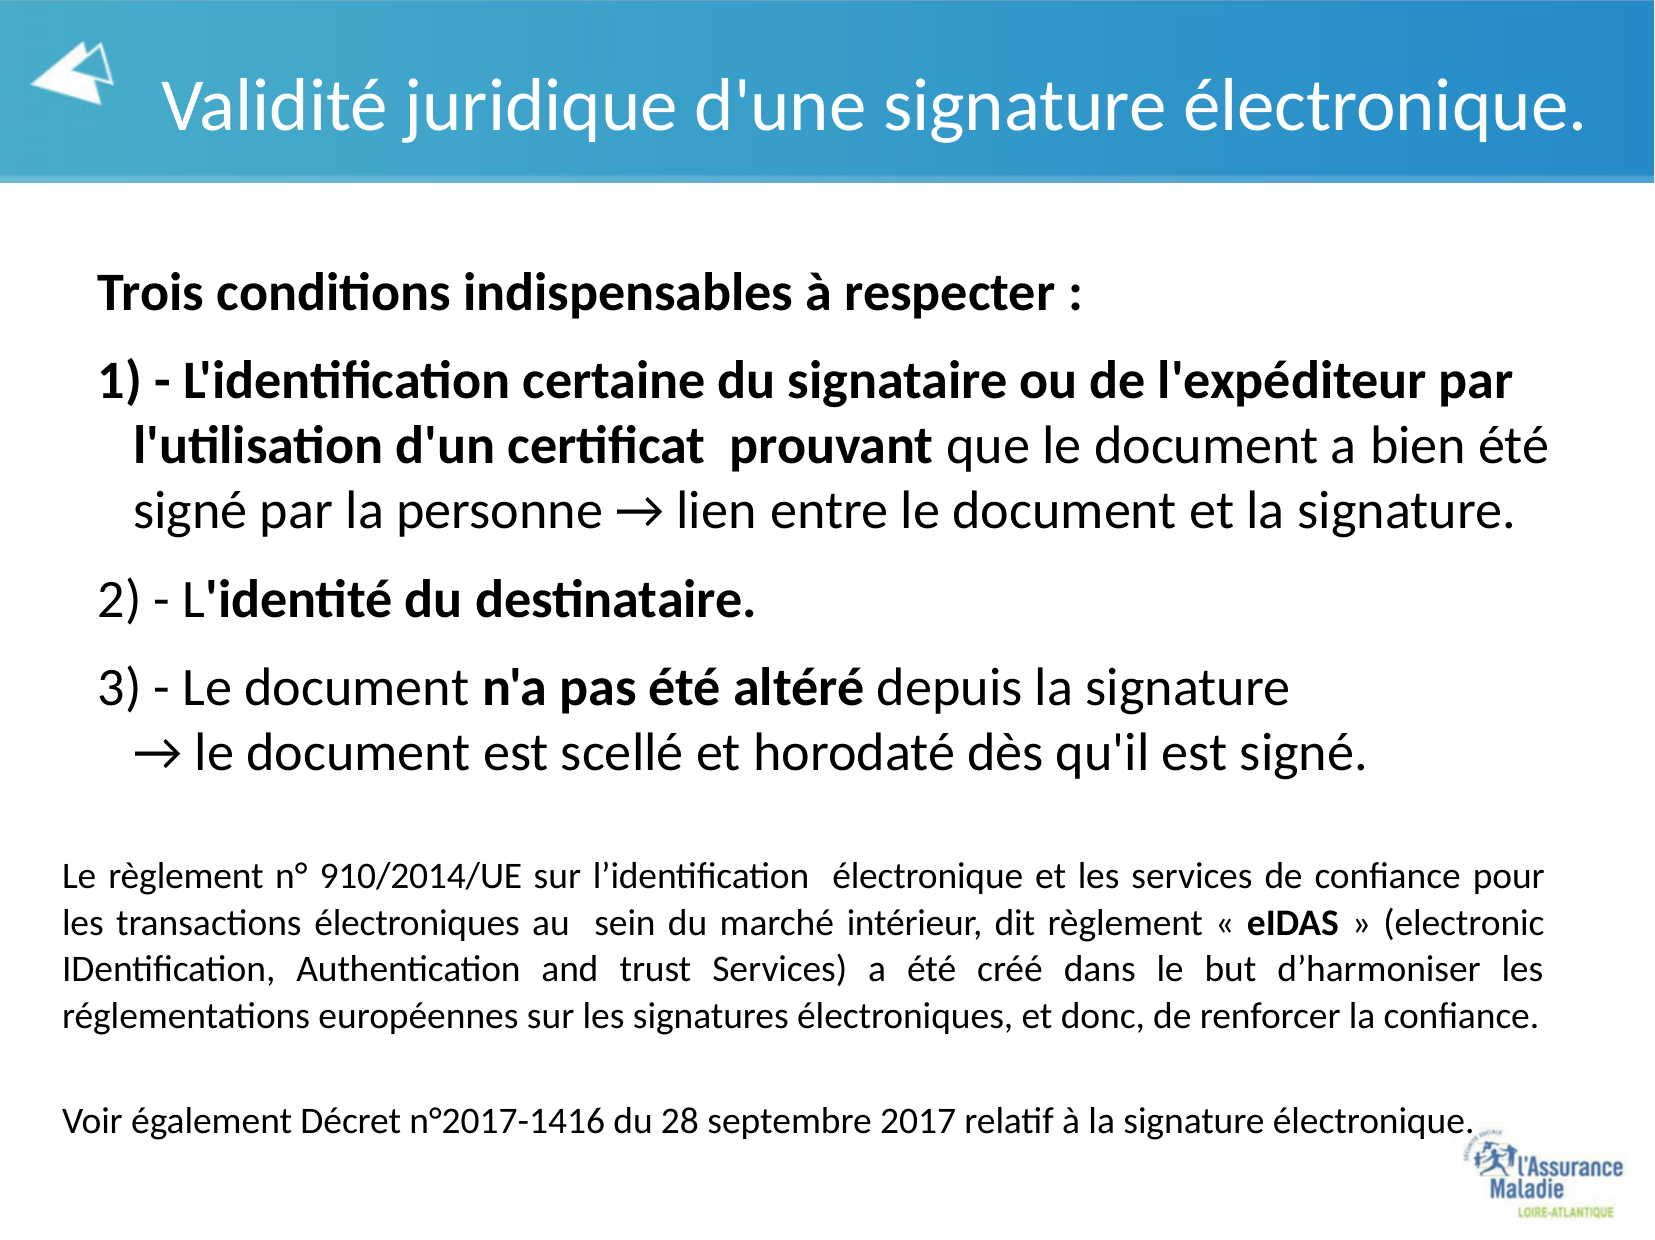

# Validité juridique d'une signature électronique.
Trois conditions indispensables à respecter :
 - L'identification certaine du signataire ou de l'expéditeur par l'utilisation d'un certificat prouvant que le document a bien été signé par la personne → lien entre le document et la signature.
 - L'identité du destinataire.
 - Le document n'a pas été altéré depuis la signature
→ le document est scellé et horodaté dès qu'il est signé.
Le règlement n° 910/2014/UE sur l’identification électronique et les services de confiance pour les transactions électroniques au sein du marché intérieur, dit règlement « eIDAS » (electronic IDentification, Authentication and trust Services) a été créé dans le but d’harmoniser les réglementations européennes sur les signatures électroniques, et donc, de renforcer la confiance.
Voir également Décret n°2017-1416 du 28 septembre 2017 relatif à la signature électronique.